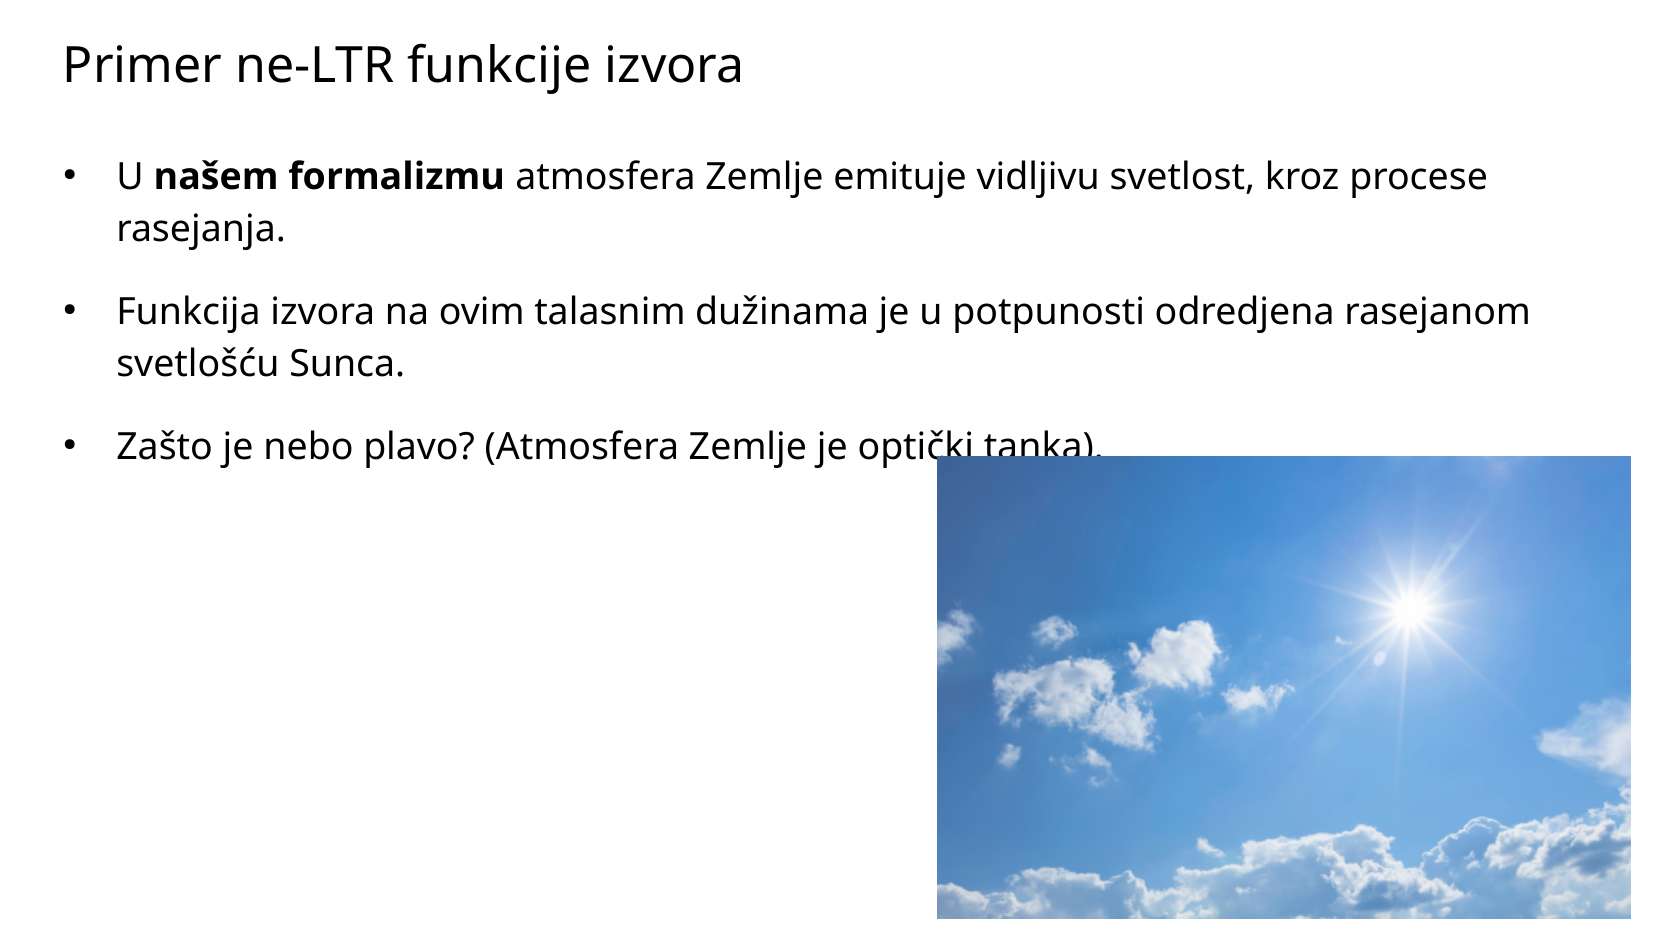

# Primer ne-LTR funkcije izvora
U našem formalizmu atmosfera Zemlje emituje vidljivu svetlost, kroz procese rasejanja.
Funkcija izvora na ovim talasnim dužinama je u potpunosti odredjena rasejanom svetlošću Sunca.
Zašto je nebo plavo? (Atmosfera Zemlje je optički tanka).